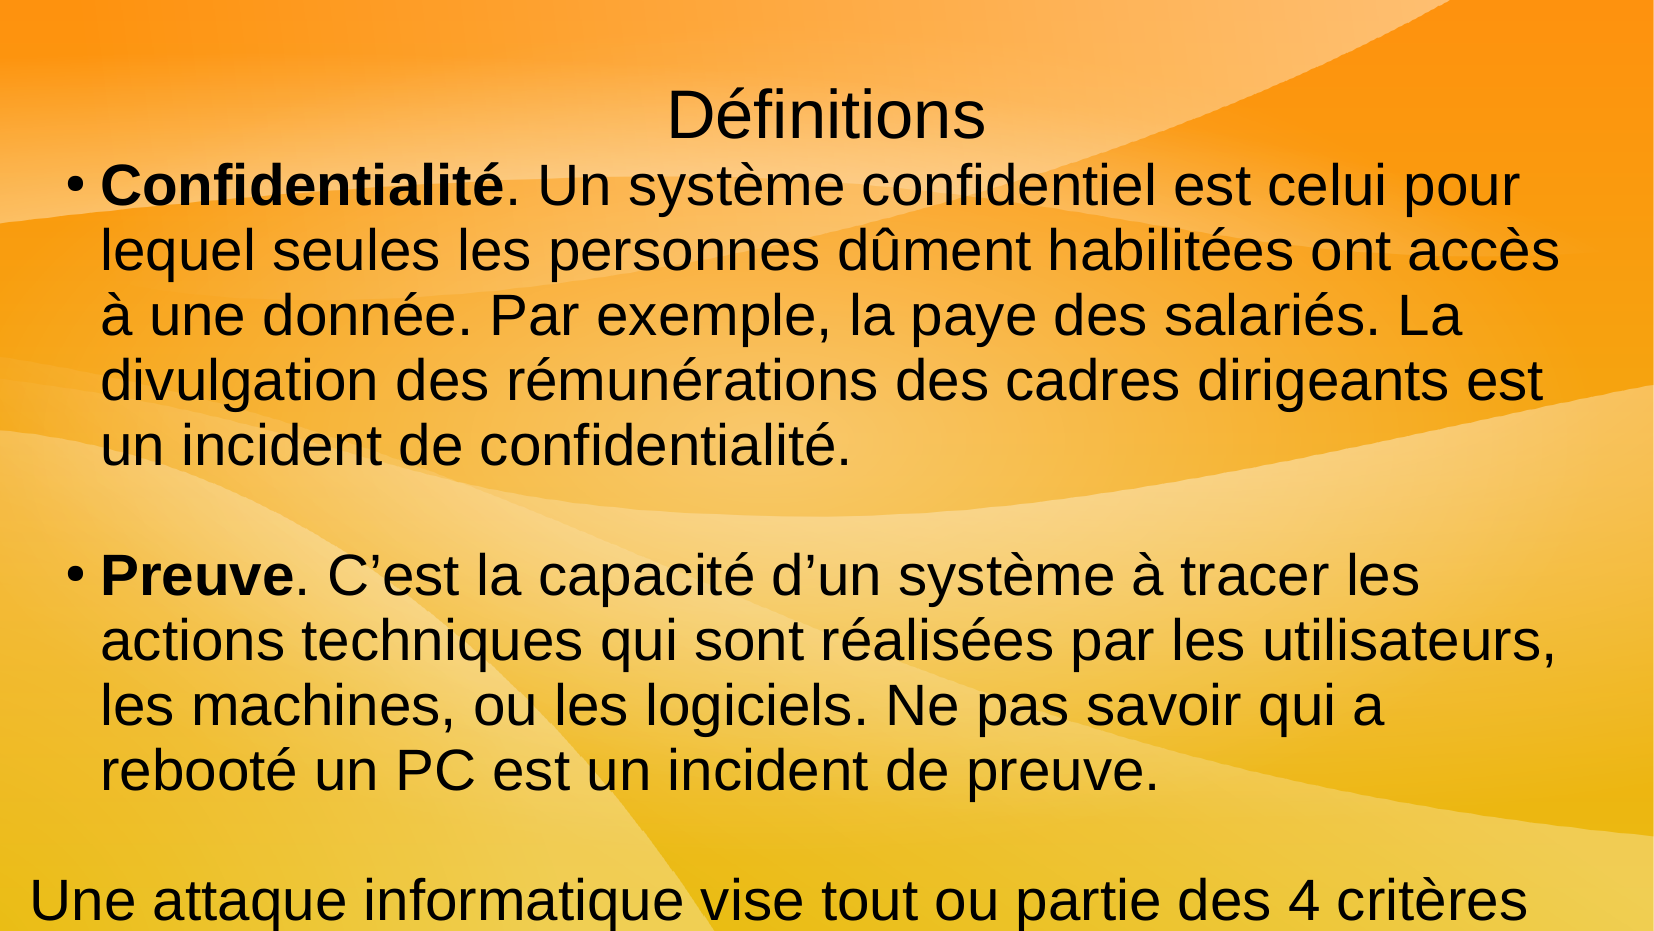

# Définitions
Confidentialité. Un système confidentiel est celui pour lequel seules les personnes dûment habilitées ont accès à une donnée. Par exemple, la paye des salariés. La divulgation des rémunérations des cadres dirigeants est un incident de confidentialité.
Preuve. C’est la capacité d’un système à tracer les actions techniques qui sont réalisées par les utilisateurs, les machines, ou les logiciels. Ne pas savoir qui a rebooté un PC est un incident de preuve.
Une attaque informatique vise tout ou partie des 4 critères